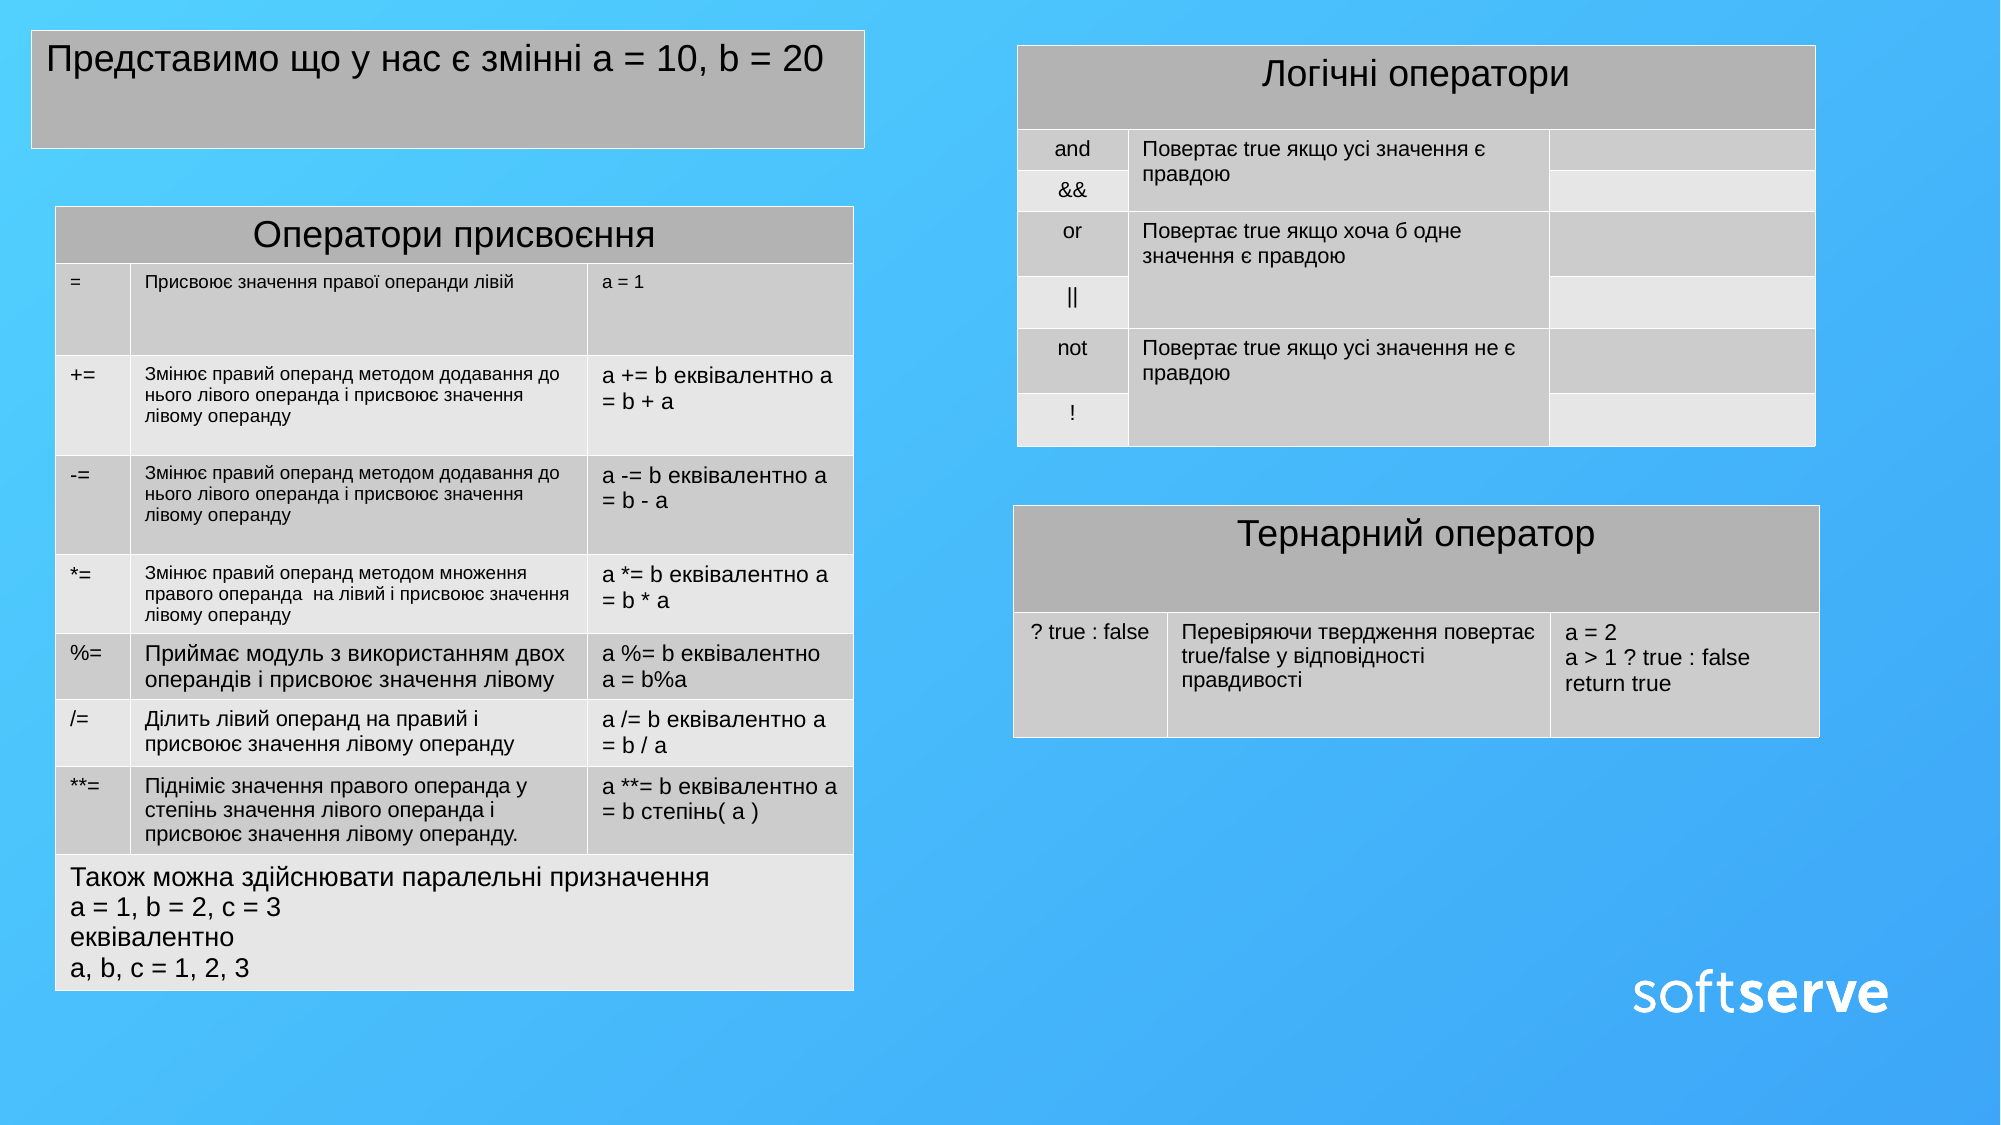

| Представимо що у нас є змінні a = 10, b = 20 |
| --- |
| Логічні оператори | | |
| --- | --- | --- |
| and | Повертає true якщо усі значення є правдою | |
| && | | |
| or | Повертає true якщо хоча б одне значення є правдою | |
| || | | |
| not | Повертає true якщо усі значення не є правдою | |
| ! | | |
| Оператори присвоєння | | |
| --- | --- | --- |
| = | Присвоює значення правої операнди лівій | a = 1 |
| += | Змінює правий операнд методом додавання до нього лівого операнда і присвоює значення лівому операнду | a += b еквівалентно a = b + a |
| -= | Змінює правий операнд методом додавання до нього лівого операнда і присвоює значення лівому операнду | a -= b еквівалентно a = b - a |
| \*= | Змінює правий операнд методом множення правого операнда на лівий і присвоює значення лівому операнду | a \*= b еквівалентно a = b \* a |
| %= | Приймає модуль з використанням двох операндів і присвоює значення лівому | a %= b еквівалентно a = b%a |
| /= | Ділить лівий операнд на правий і присвоює значення лівому операнду | a /= b еквівалентно a = b / a |
| \*\*= | Підніміє значення правого операнда у степінь значення лівого операнда і присвоює значення лівому операнду. | a \*\*= b еквівалентно a = b степінь( a ) |
| Також можна здійснювати паралельні призначення a = 1, b = 2, c = 3 еквівалентно a, b, c = 1, 2, 3 | | |
| Тернарний оператор | | |
| --- | --- | --- |
| ? true : false | Перевіряючи твердження повертає true/false у відповідності правдивості | a = 2 a > 1 ? true : false return true |